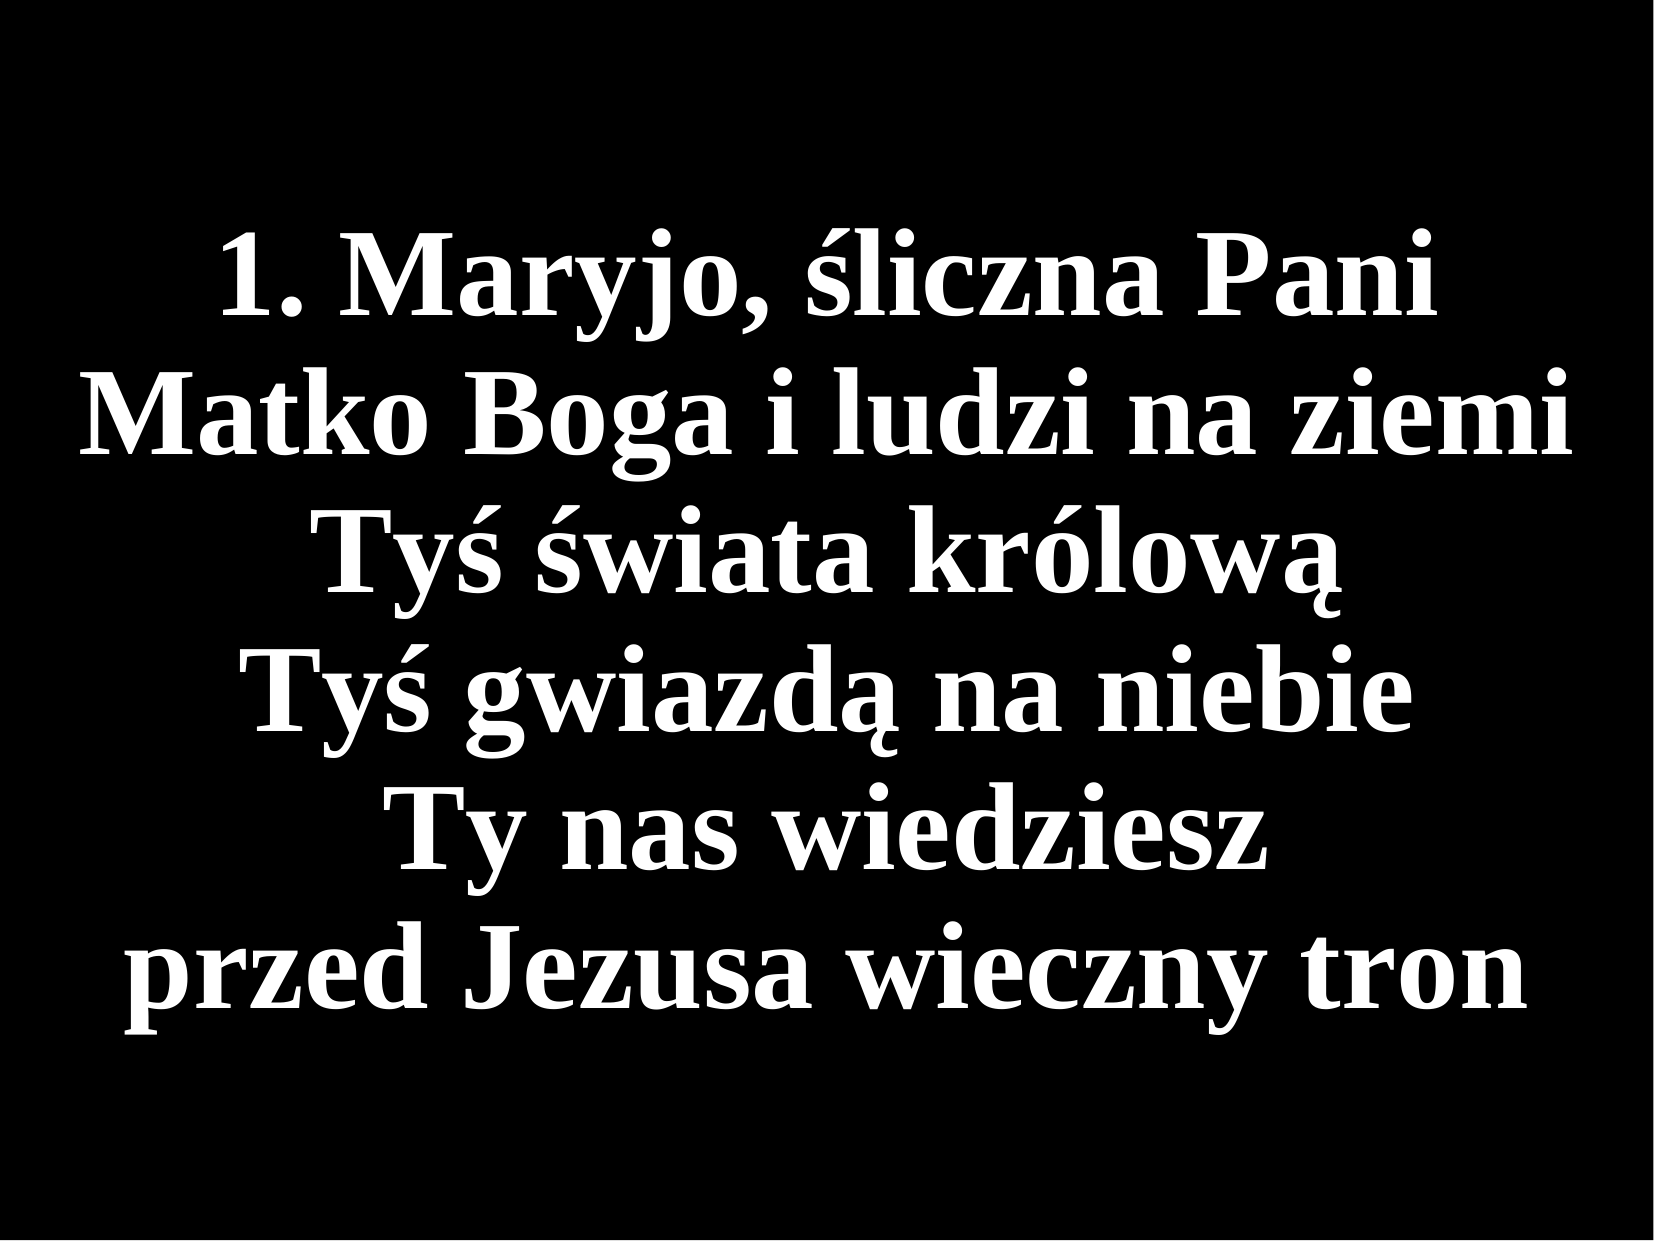

# 1. Maryjo, śliczna Pani Matko Boga i ludzi na ziemi Tyś świata królową Tyś gwiazdą na niebie Ty nas wiedziesz przed Jezusa wieczny tron